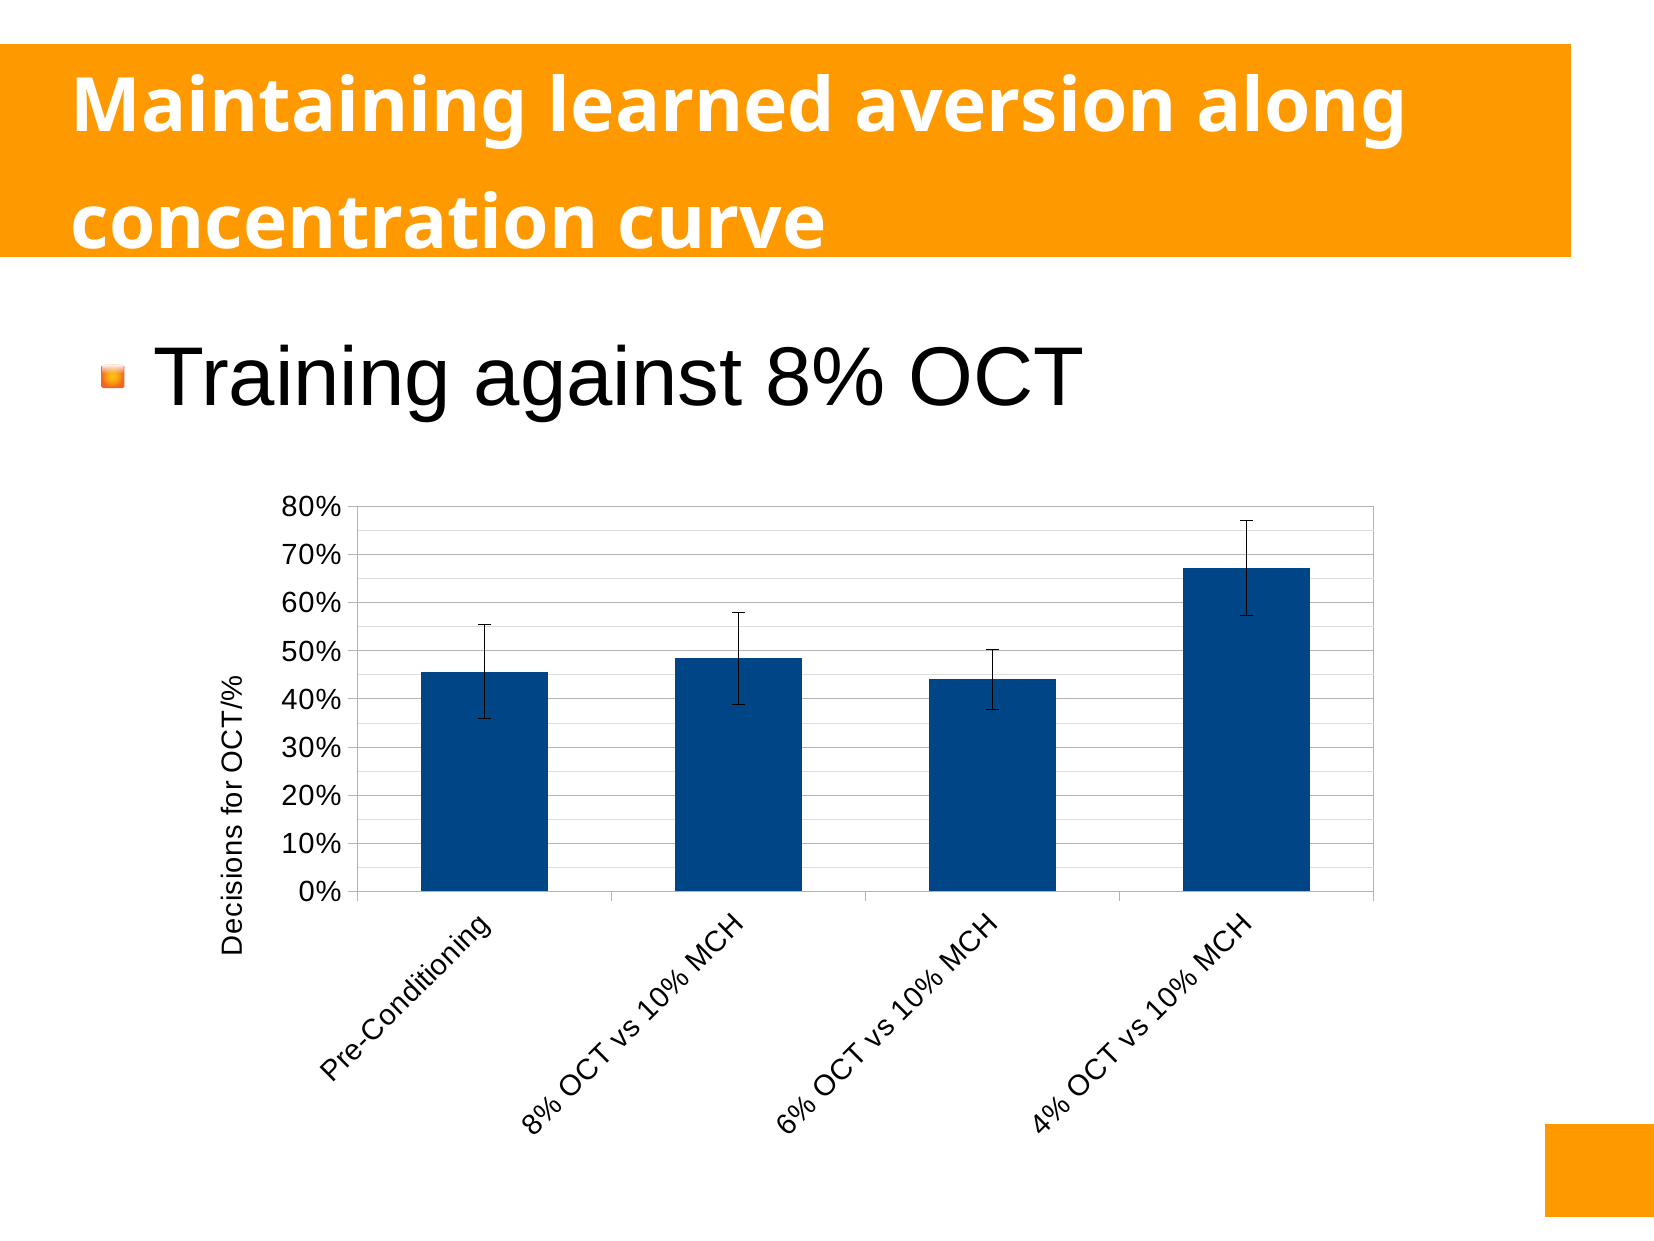

# Maintaining learned aversion along concentration curve
Training against 8% OCT
### Chart
| Category | Column AA |
|---|---|
| Pre-Conditioning | 0.456597222222222 |
| 8% OCT vs 10% MCH | 0.484210526315789 |
| 6% OCT vs 10% MCH | 0.44047619047619 |
| 4% OCT vs 10% MCH | 0.671995192307692 |